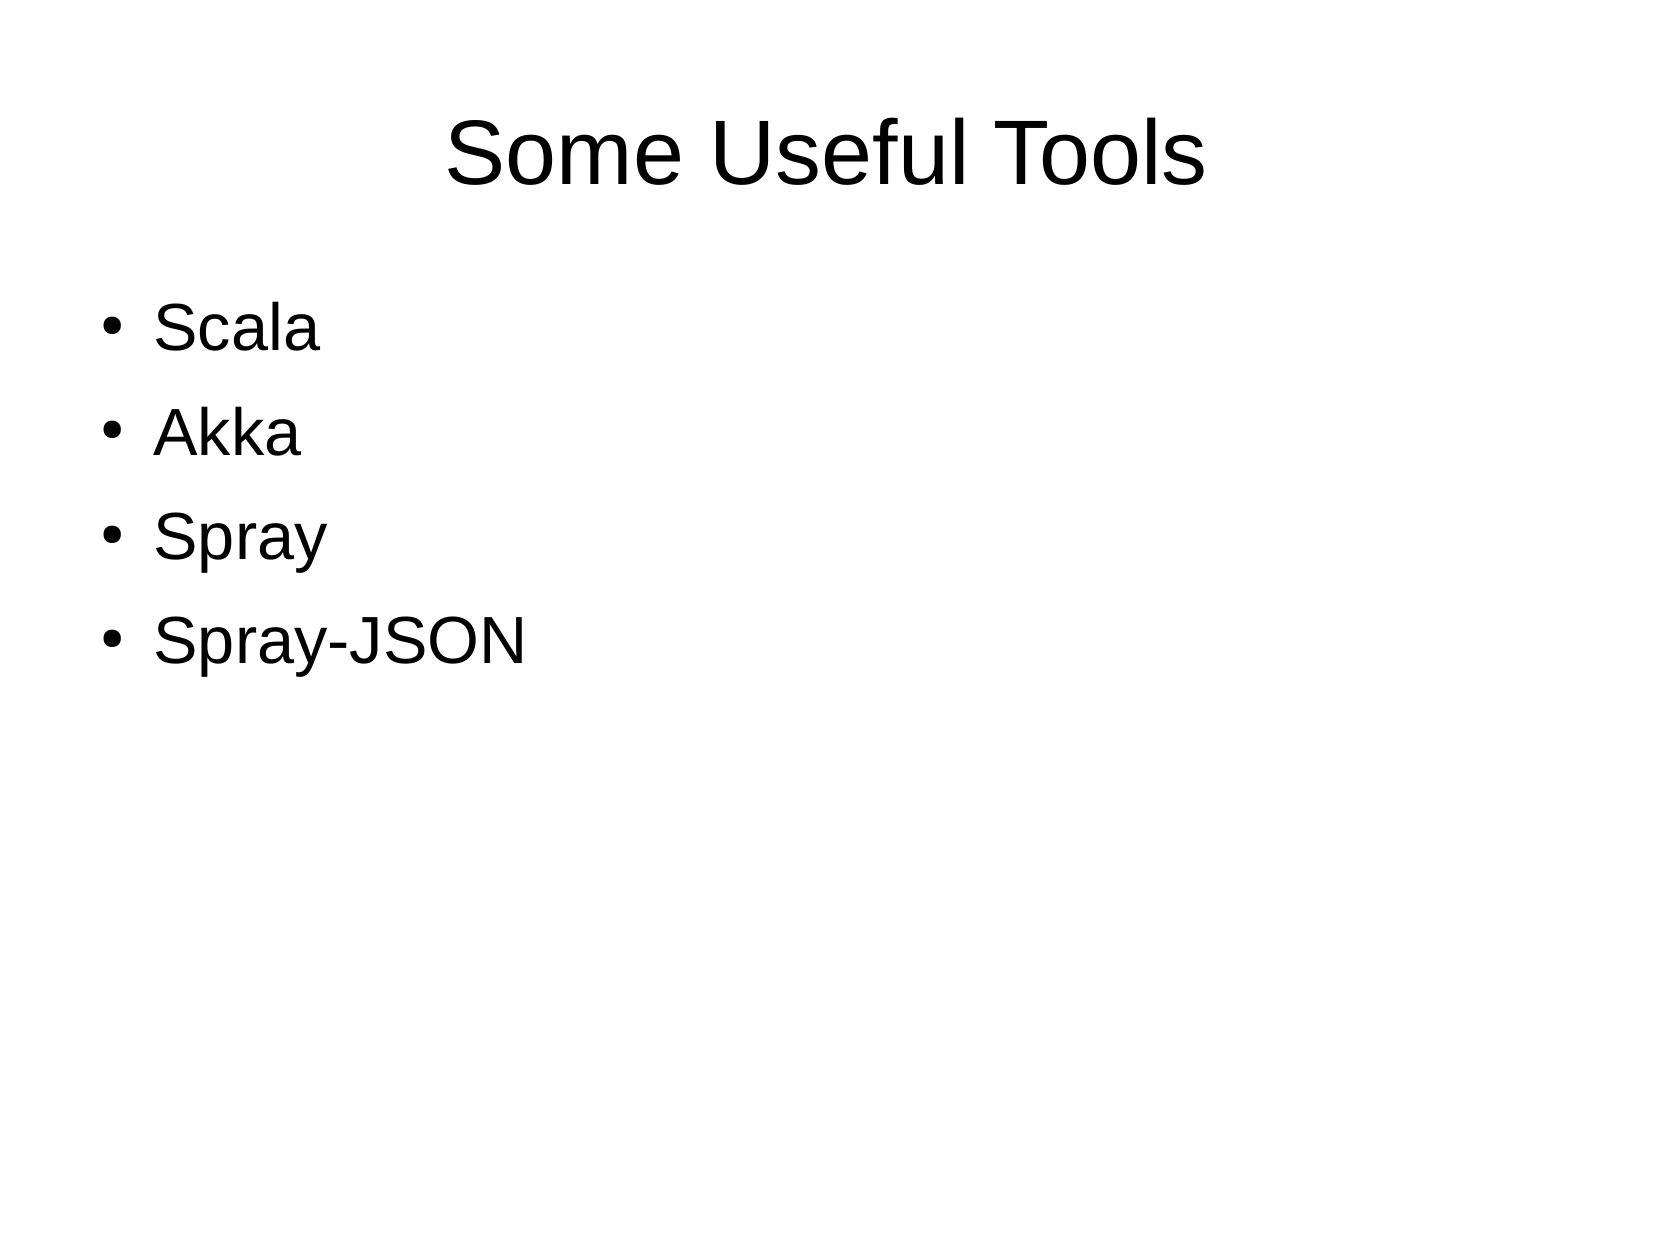

# Some Useful Tools
Scala
Akka
Spray
Spray-JSON